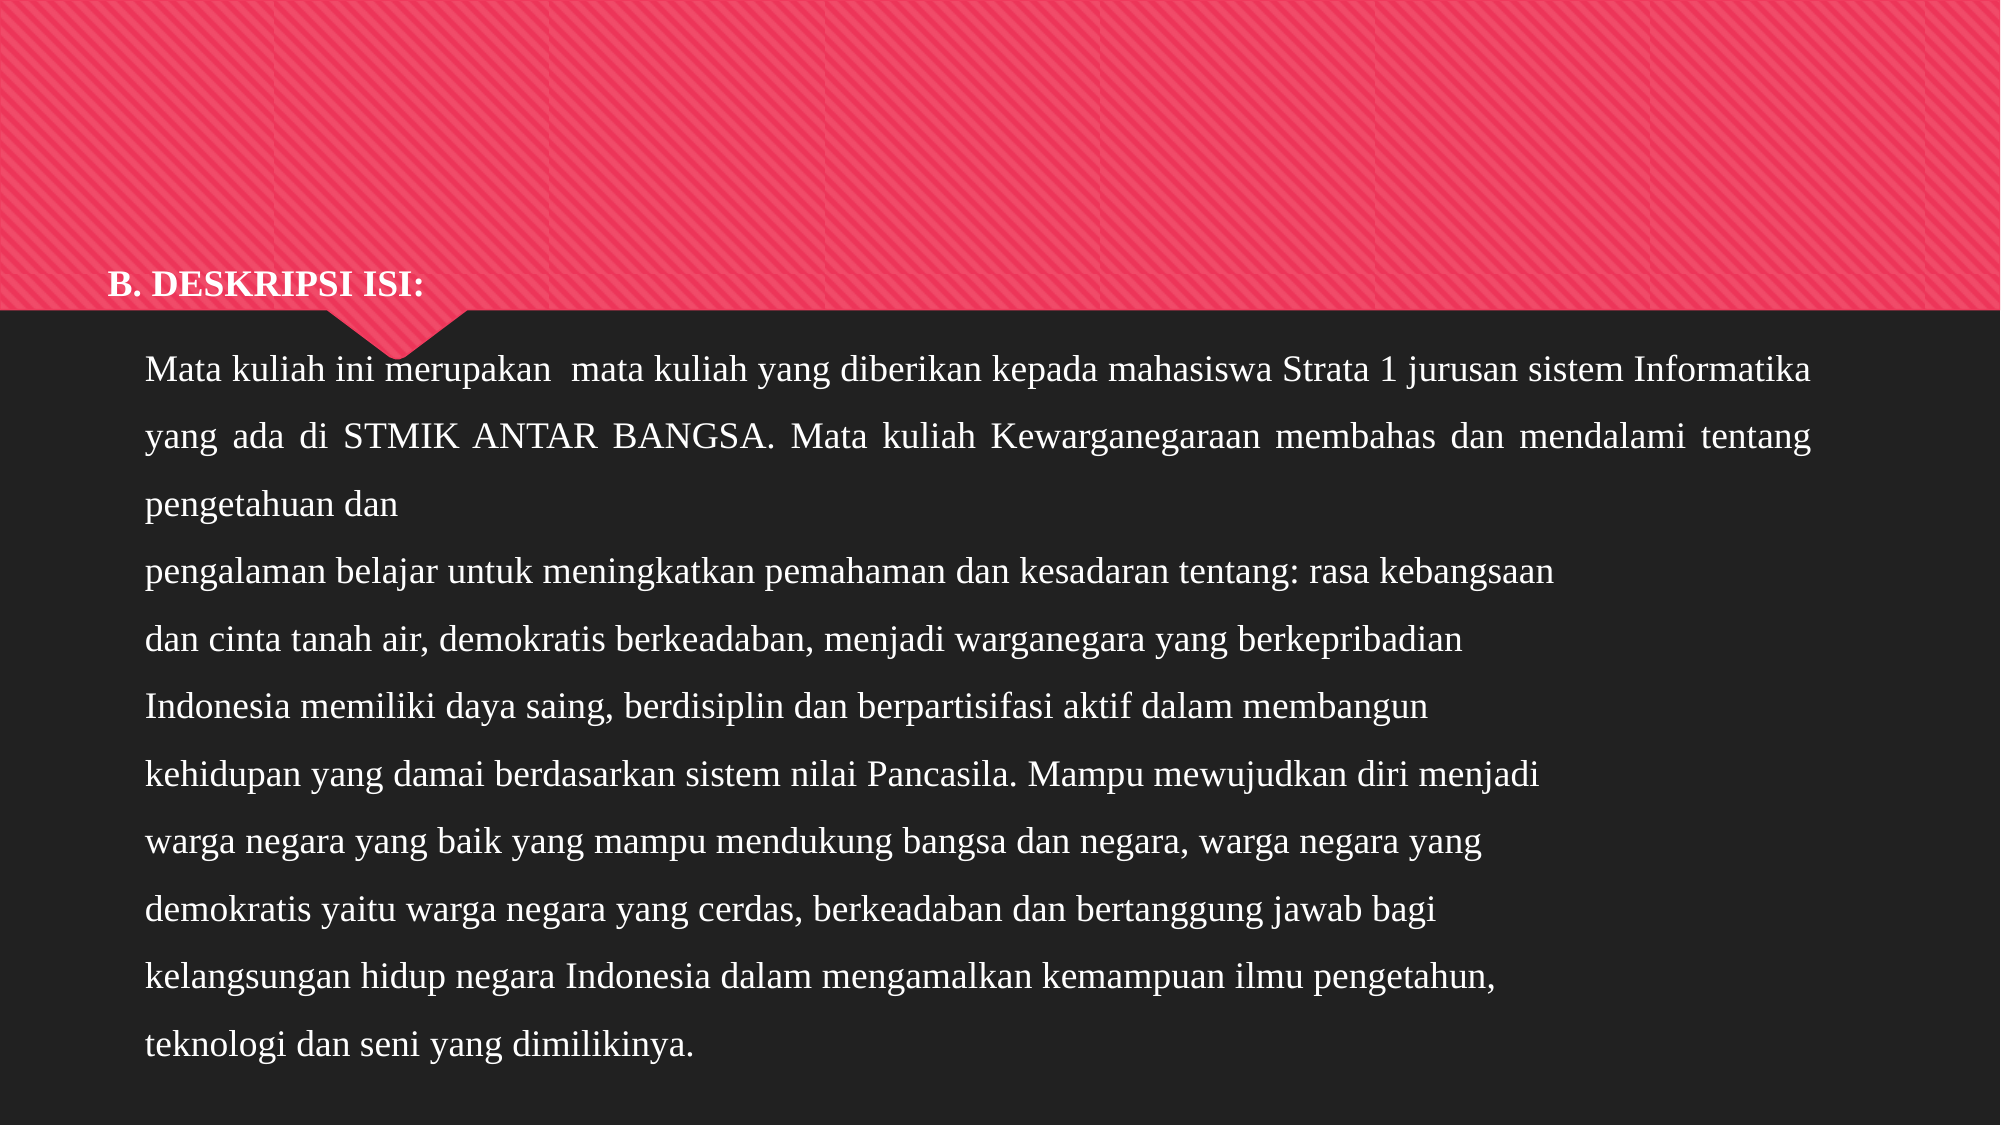

B. DESKRIPSI ISI:
Mata kuliah ini merupakan mata kuliah yang diberikan kepada mahasiswa Strata 1 jurusan sistem Informatika yang ada di STMIK ANTAR BANGSA. Mata kuliah Kewarganegaraan membahas dan mendalami tentang pengetahuan dan
pengalaman belajar untuk meningkatkan pemahaman dan kesadaran tentang: rasa kebangsaan
dan cinta tanah air, demokratis berkeadaban, menjadi warganegara yang berkepribadian
Indonesia memiliki daya saing, berdisiplin dan berpartisifasi aktif dalam membangun
kehidupan yang damai berdasarkan sistem nilai Pancasila. Mampu mewujudkan diri menjadi
warga negara yang baik yang mampu mendukung bangsa dan negara, warga negara yang
demokratis yaitu warga negara yang cerdas, berkeadaban dan bertanggung jawab bagi
kelangsungan hidup negara Indonesia dalam mengamalkan kemampuan ilmu pengetahun,
teknologi dan seni yang dimilikinya.